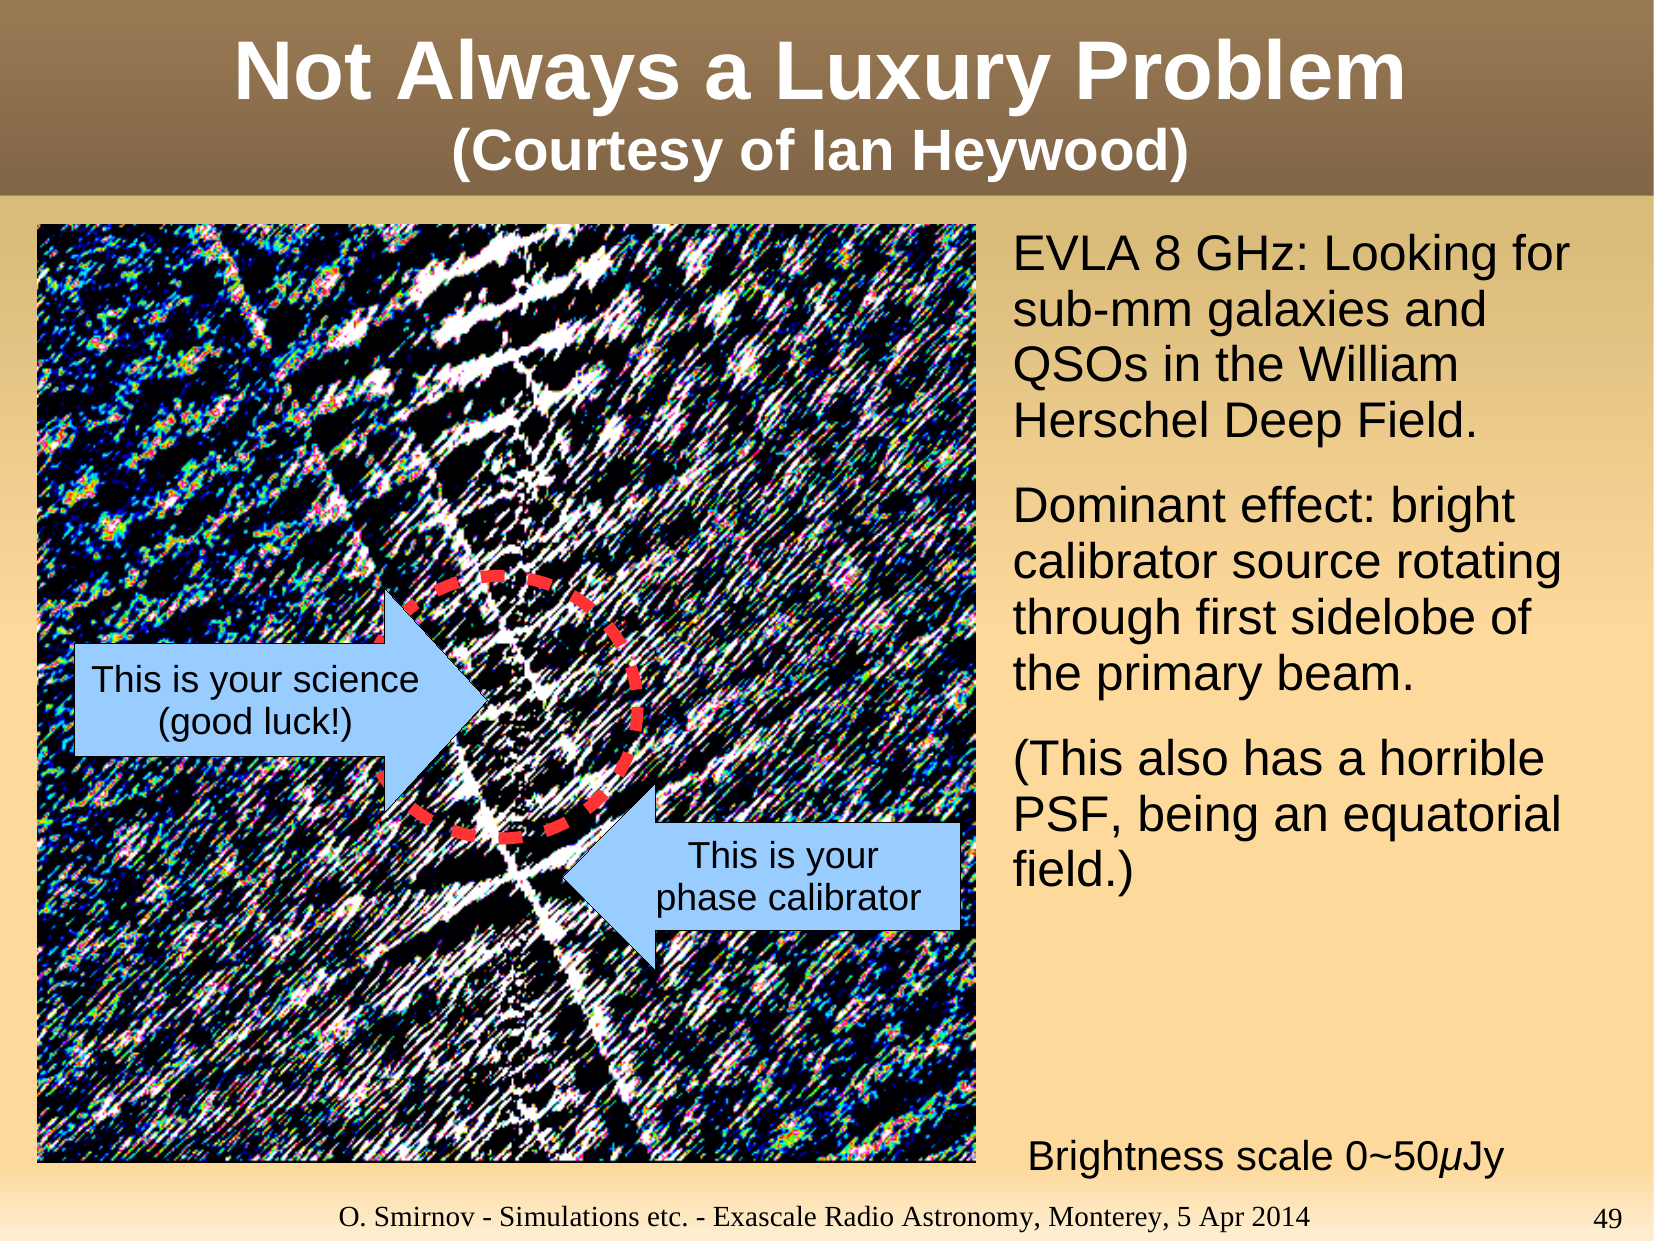

# Not Always a Luxury Problem (Courtesy of Ian Heywood)
EVLA 8 GHz: Looking for sub-mm galaxies and QSOs in the William Herschel Deep Field.
Dominant effect: bright calibrator source rotating through first sidelobe of the primary beam.
(This also has a horrible PSF, being an equatorial field.)
This is your science
(good luck!)
This is your
phase calibrator
Brightness scale 0~50μJy
O. Smirnov - Simulations etc. - Exascale Radio Astronomy, Monterey, 5 Apr 2014
49